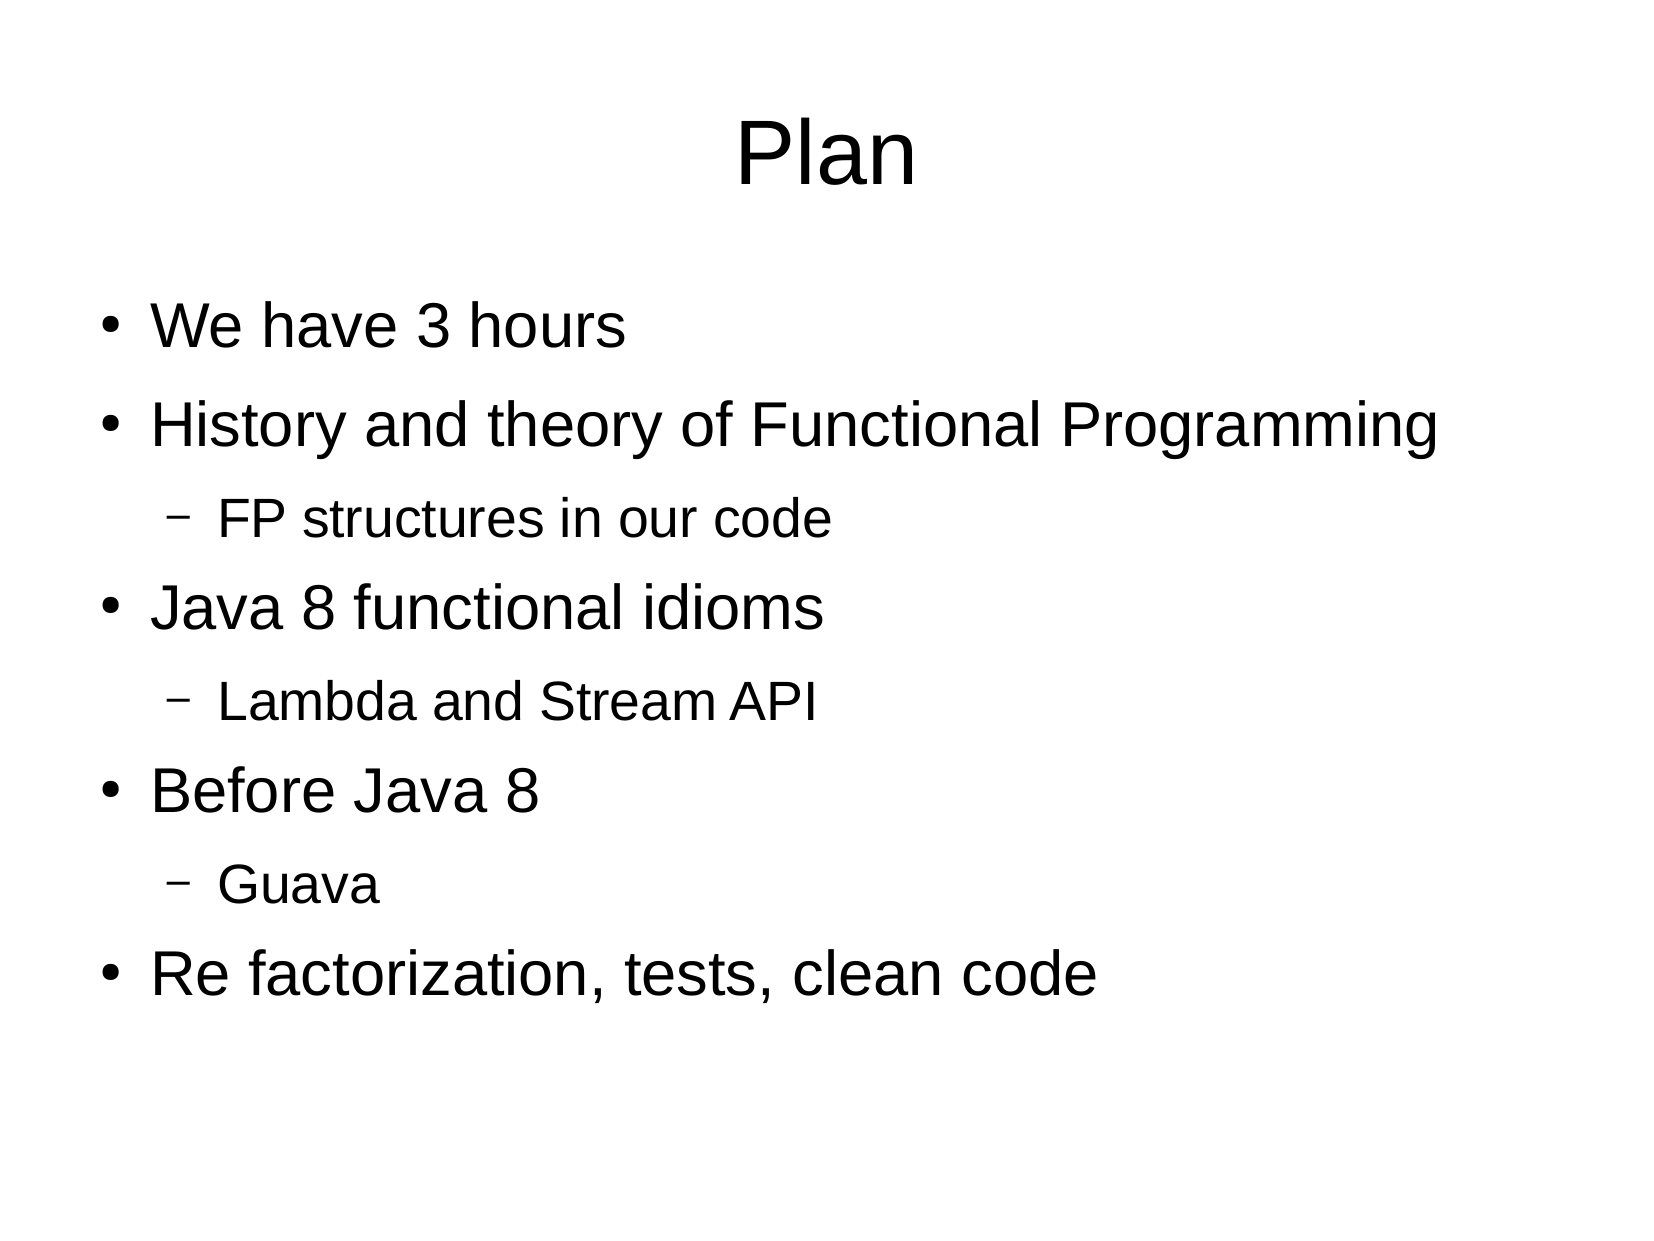

# Plan
We have 3 hours
History and theory of Functional Programming
FP structures in our code
Java 8 functional idioms
Lambda and Stream API
Before Java 8
Guava
Re factorization, tests, clean code